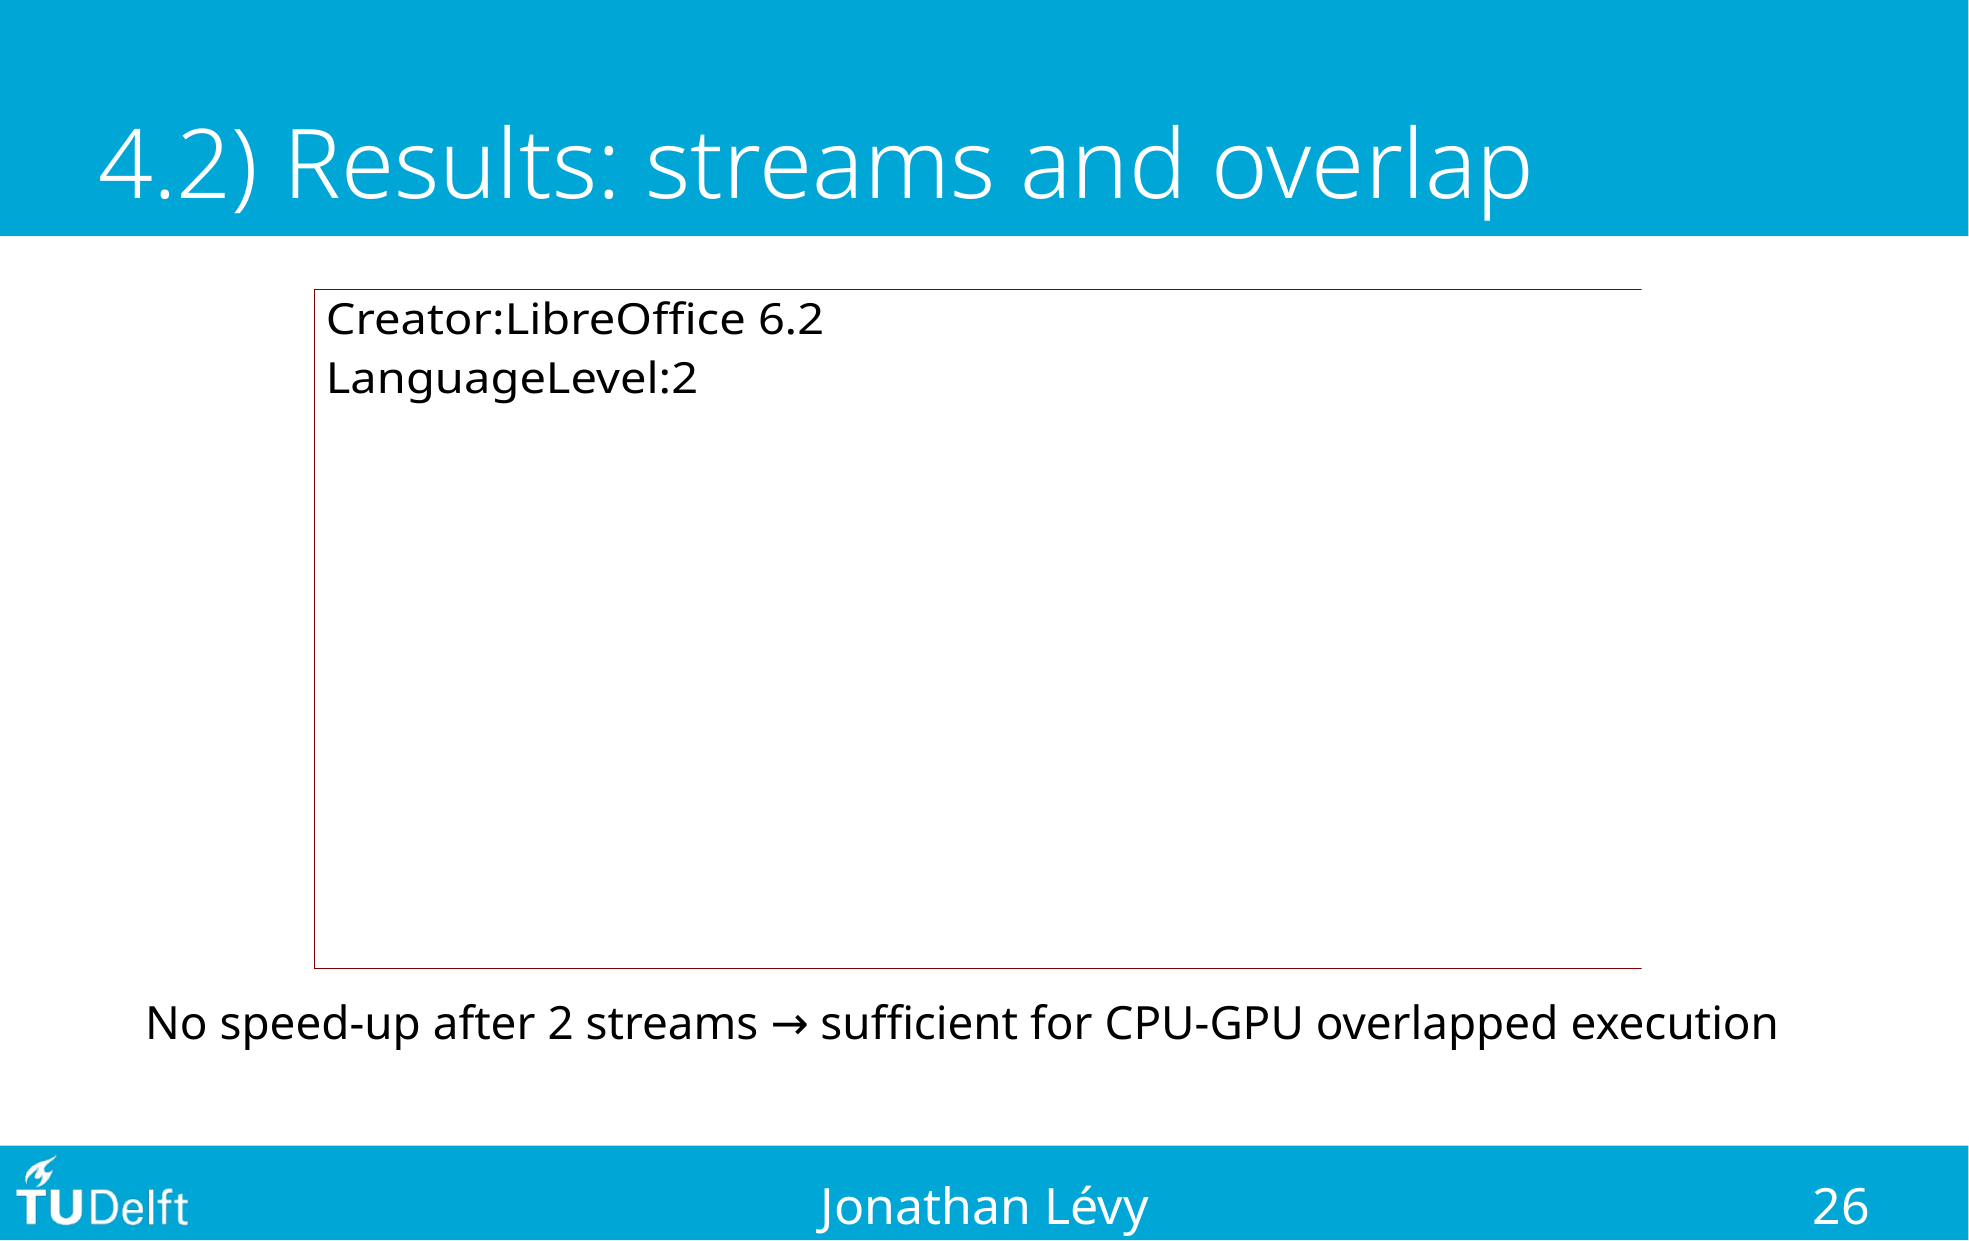

# 4.2) Results: streams and overlap
No speed-up after 2 streams → sufficient for CPU-GPU overlapped execution
Jonathan Lévy
26